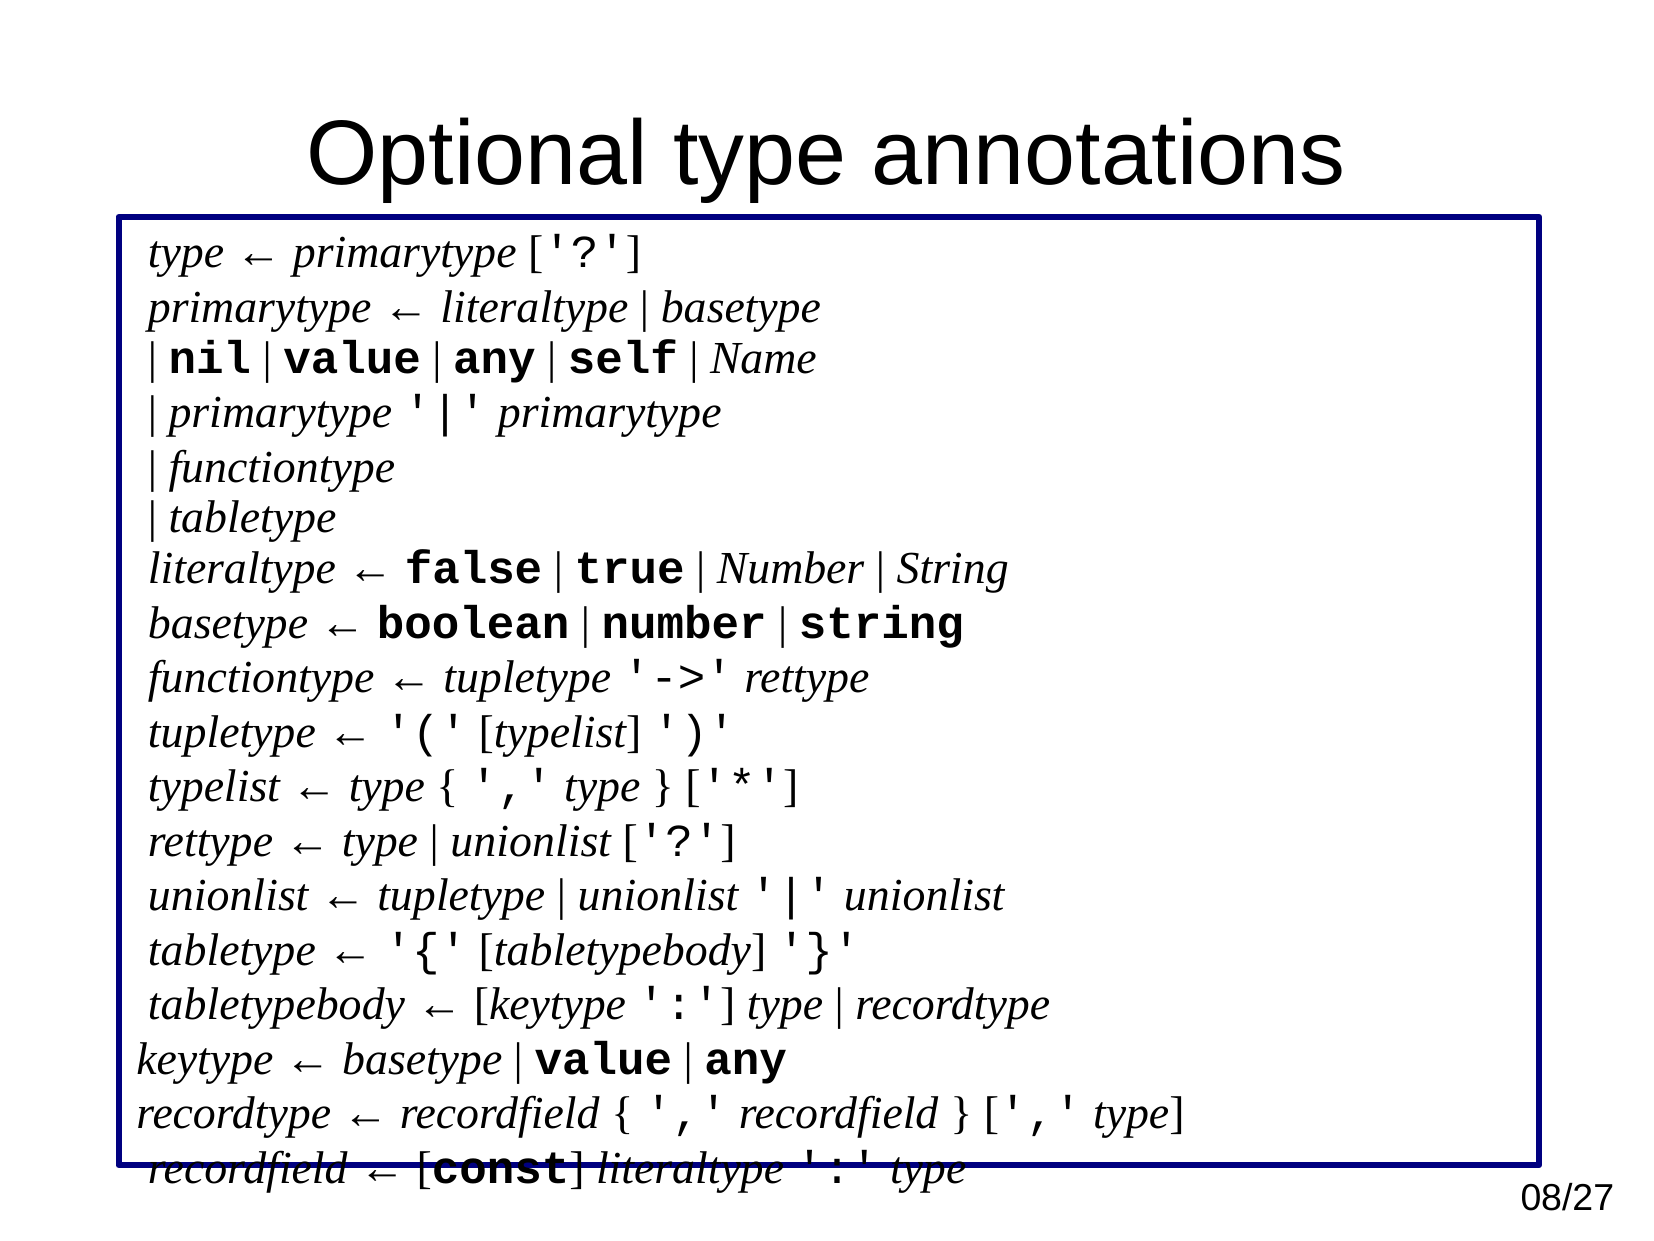

# Optional type annotations
 type ← primarytype ['?']
 primarytype ← literaltype | basetype
 | nil | value | any | self | Name
 | primarytype '|' primarytype
 | functiontype
 | tabletype
 literaltype ← false | true | Number | String
 basetype ← boolean | number | string
 functiontype ← tupletype '->' rettype
 tupletype ← '(' [typelist] ')'
 typelist ← type { ',' type } ['*']
 rettype ← type | unionlist ['?']
 unionlist ← tupletype | unionlist '|' unionlist
 tabletype ← '{' [tabletypebody] '}'
 tabletypebody ← [keytype ':'] type | recordtype
keytype ← basetype | value | any
recordtype ← recordfield { ',' recordfield } [',' type]
 recordfield ← [const] literaltype ':' type
 08/27